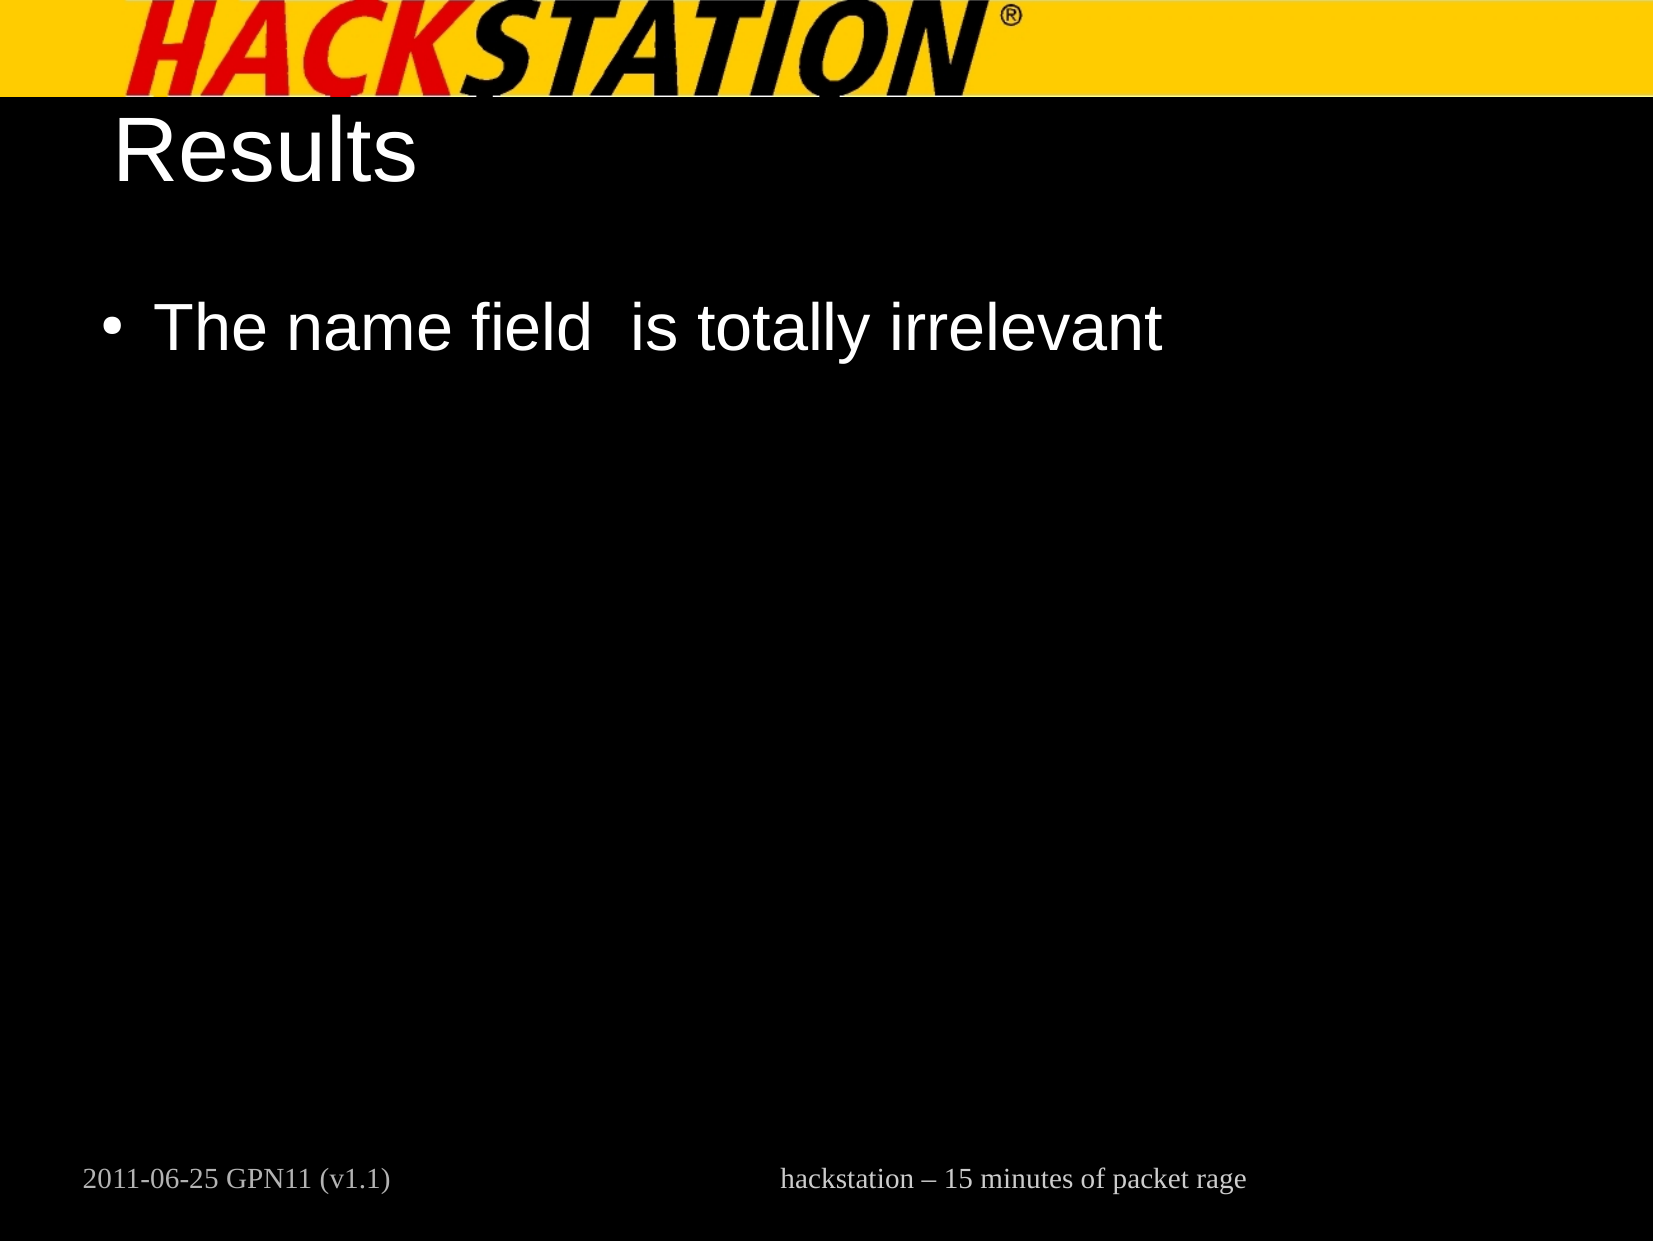

# Results
The name field is totally irrelevant